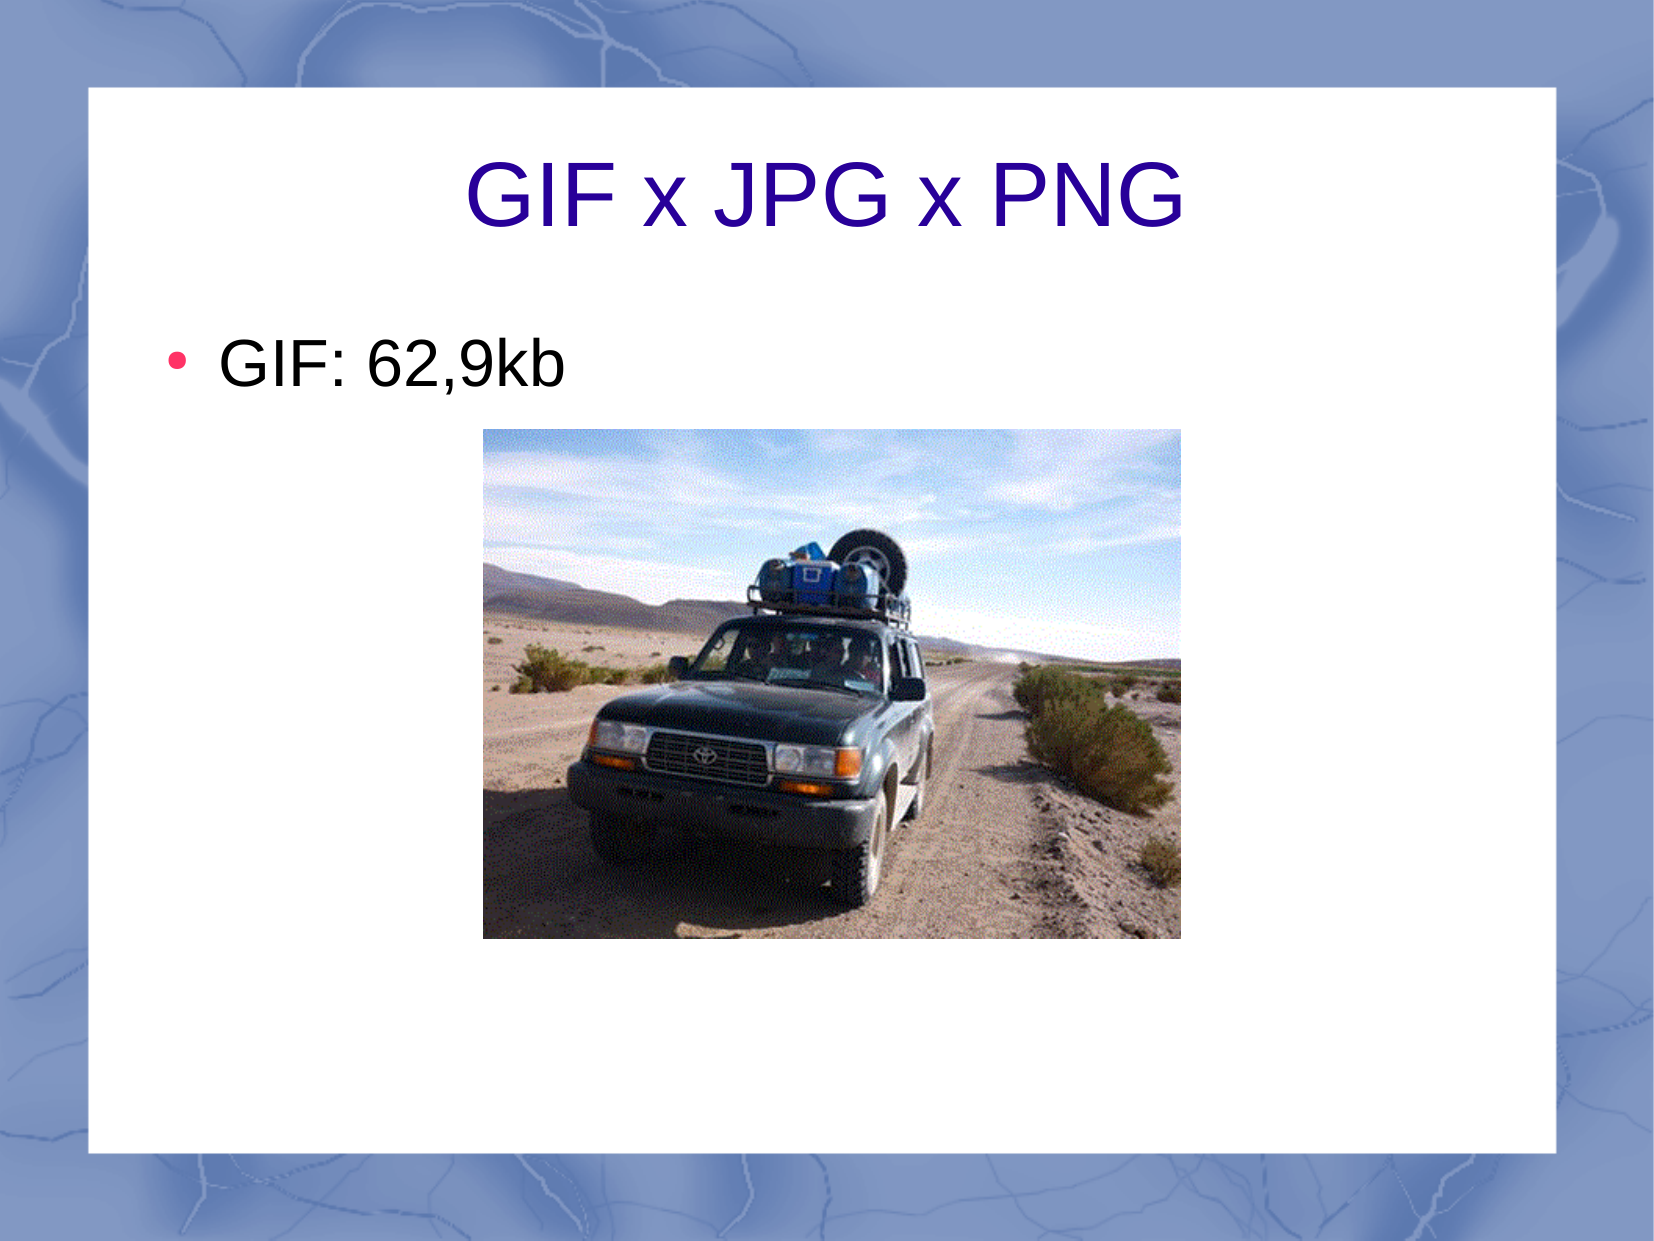

# GIF x JPG x PNG
GIF: 62,9kb